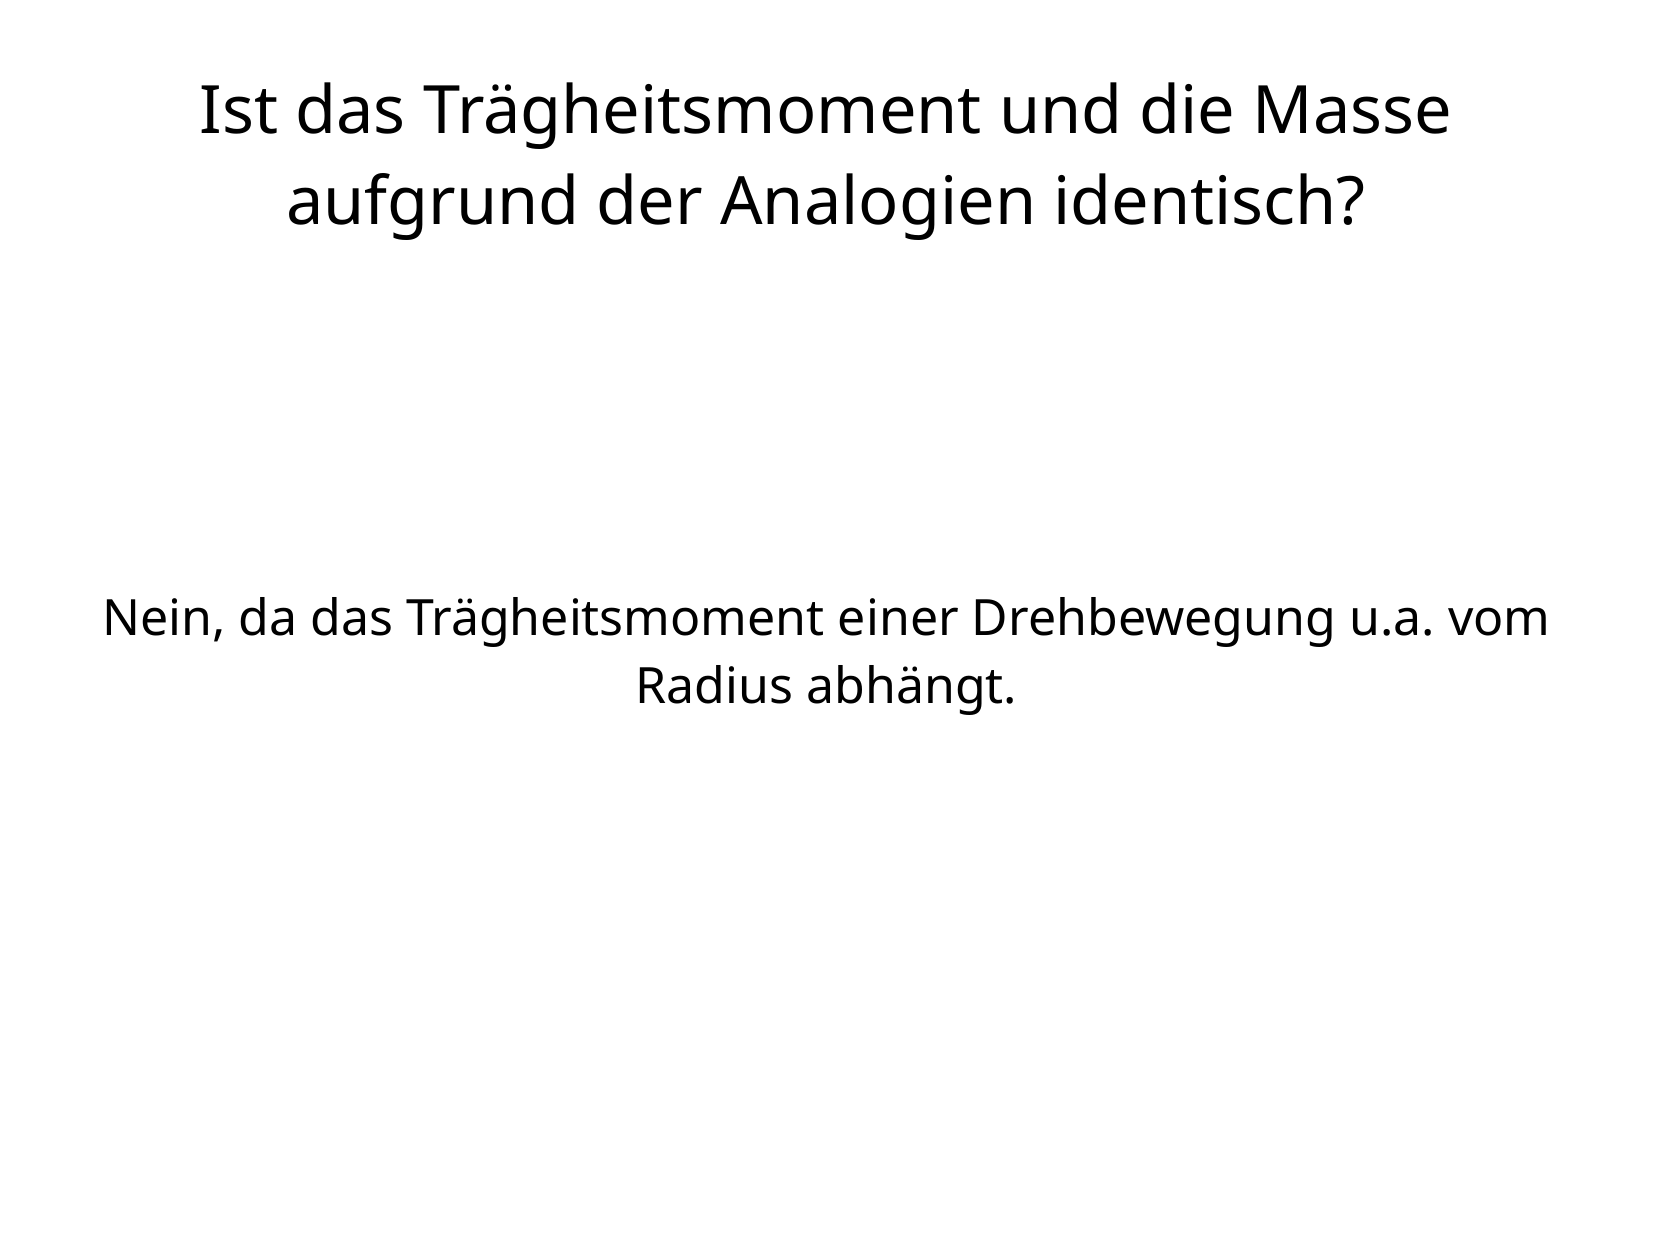

# Ist das Trägheitsmoment und die Masse aufgrund der Analogien identisch?
Nein, da das Trägheitsmoment einer Drehbewegung u.a. vom Radius abhängt.